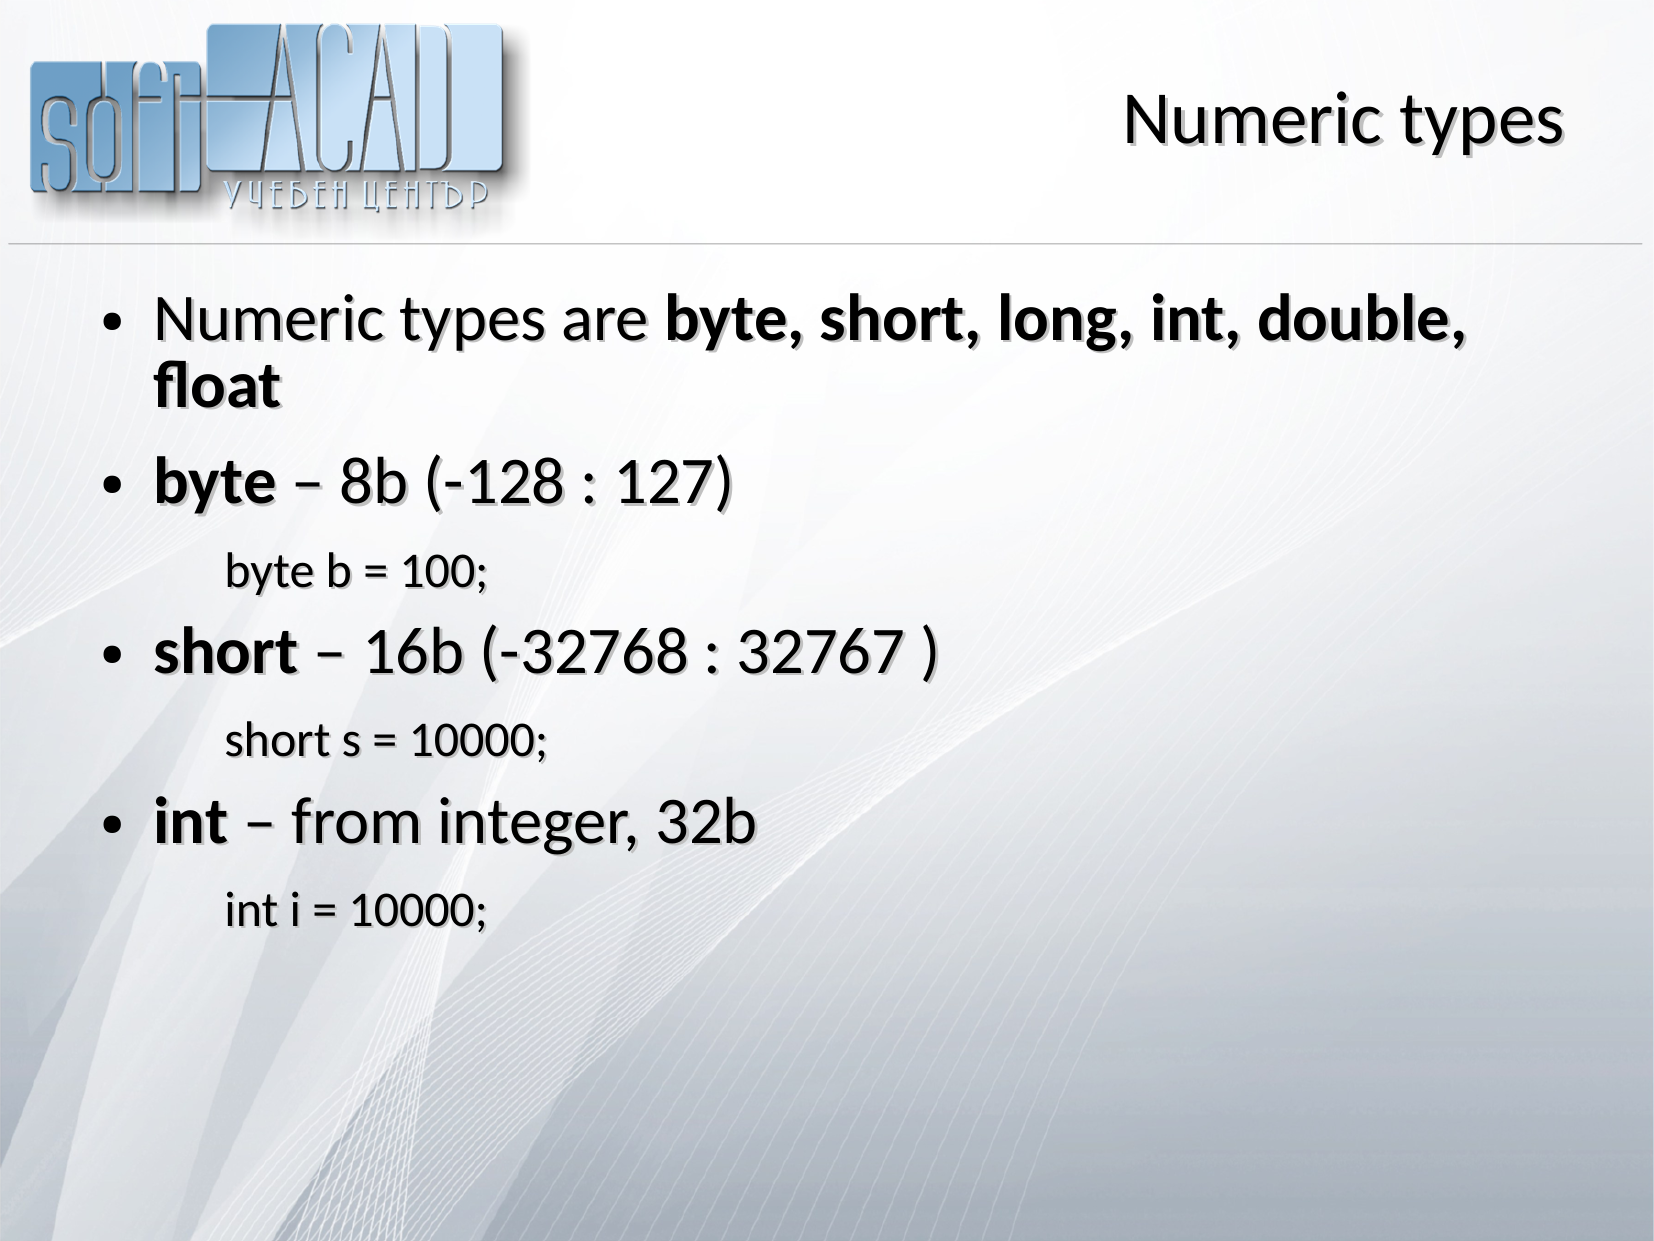

Numeric types
# Numeric types are byte, short, long, int, double, float
byte – 8b (-128 : 127)
byte b = 100;
short – 16b (-32768 : 32767 )
short s = 10000;
int – from integer, 32b
int i = 10000;